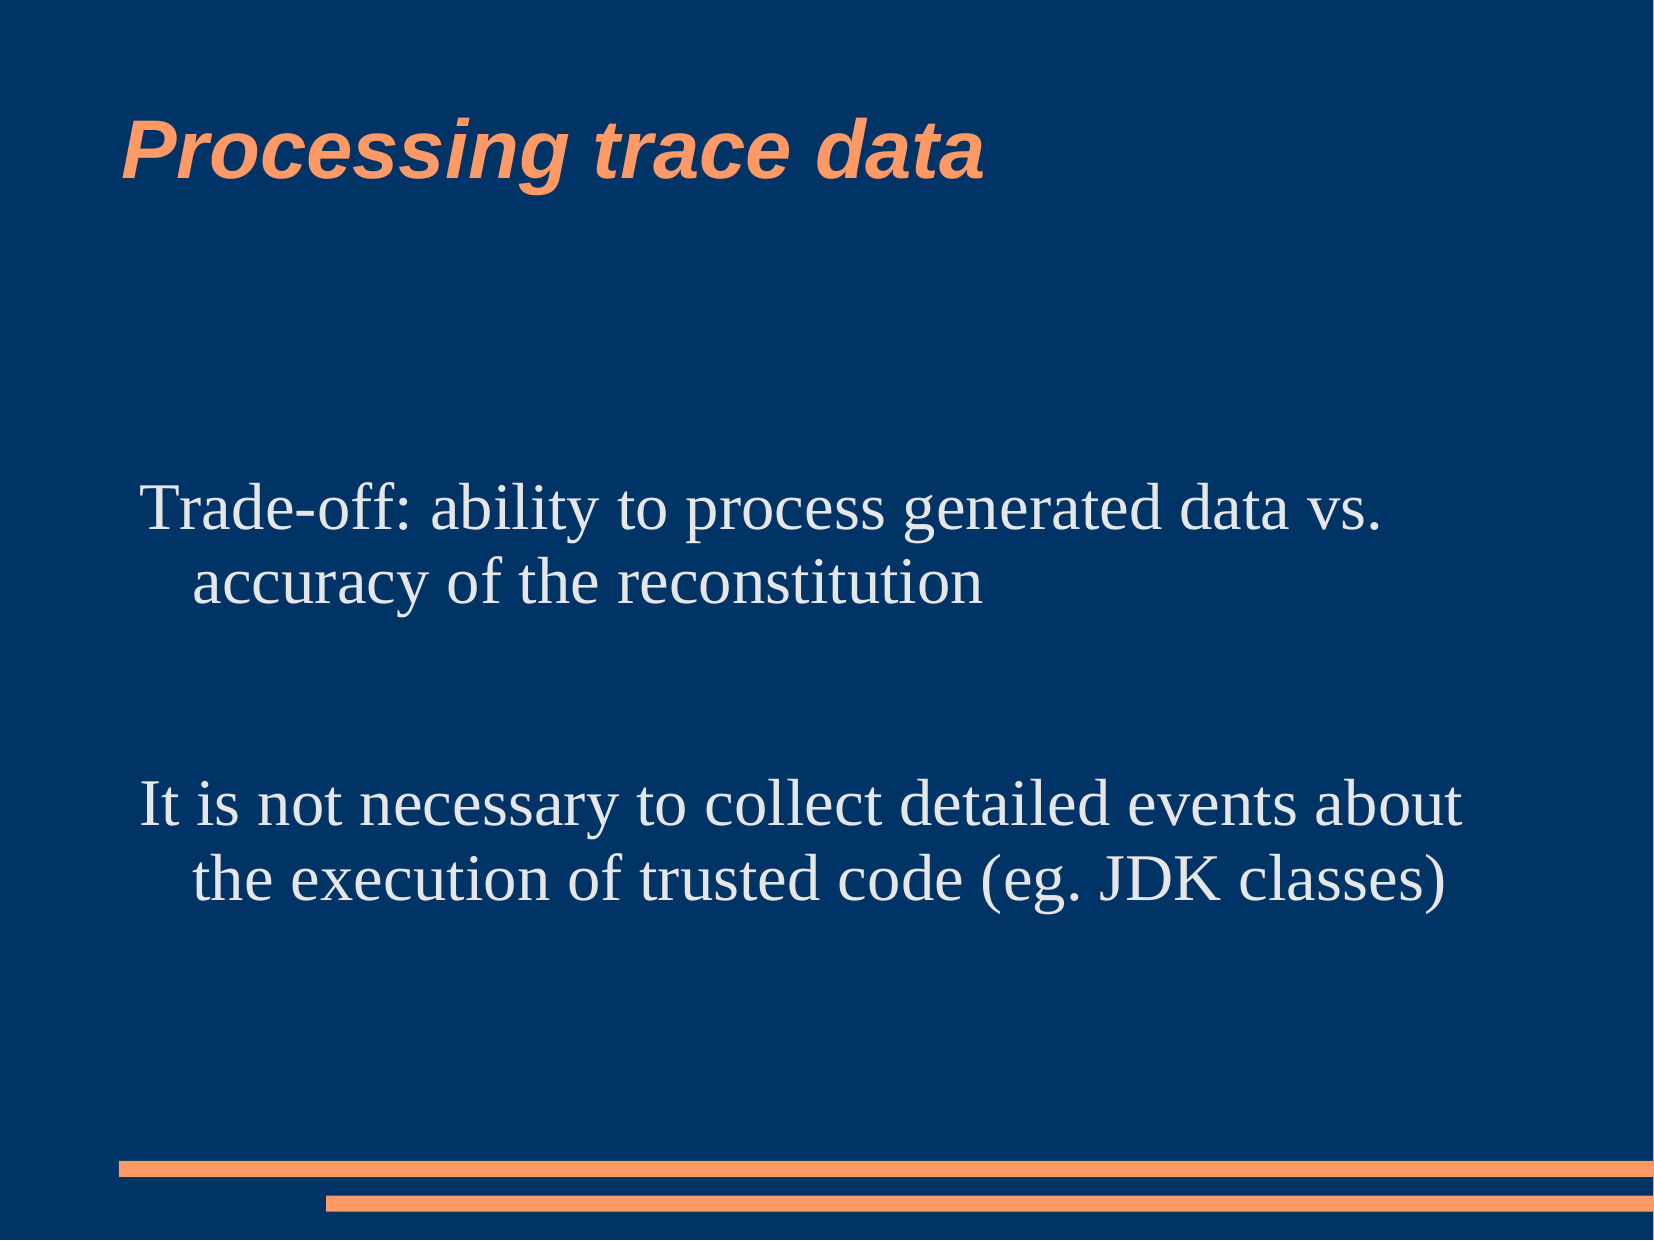

# Processing trace data
Trade-off: ability to process generated data vs. accuracy of the reconstitution
It is not necessary to collect detailed events about the execution of trusted code (eg. JDK classes)